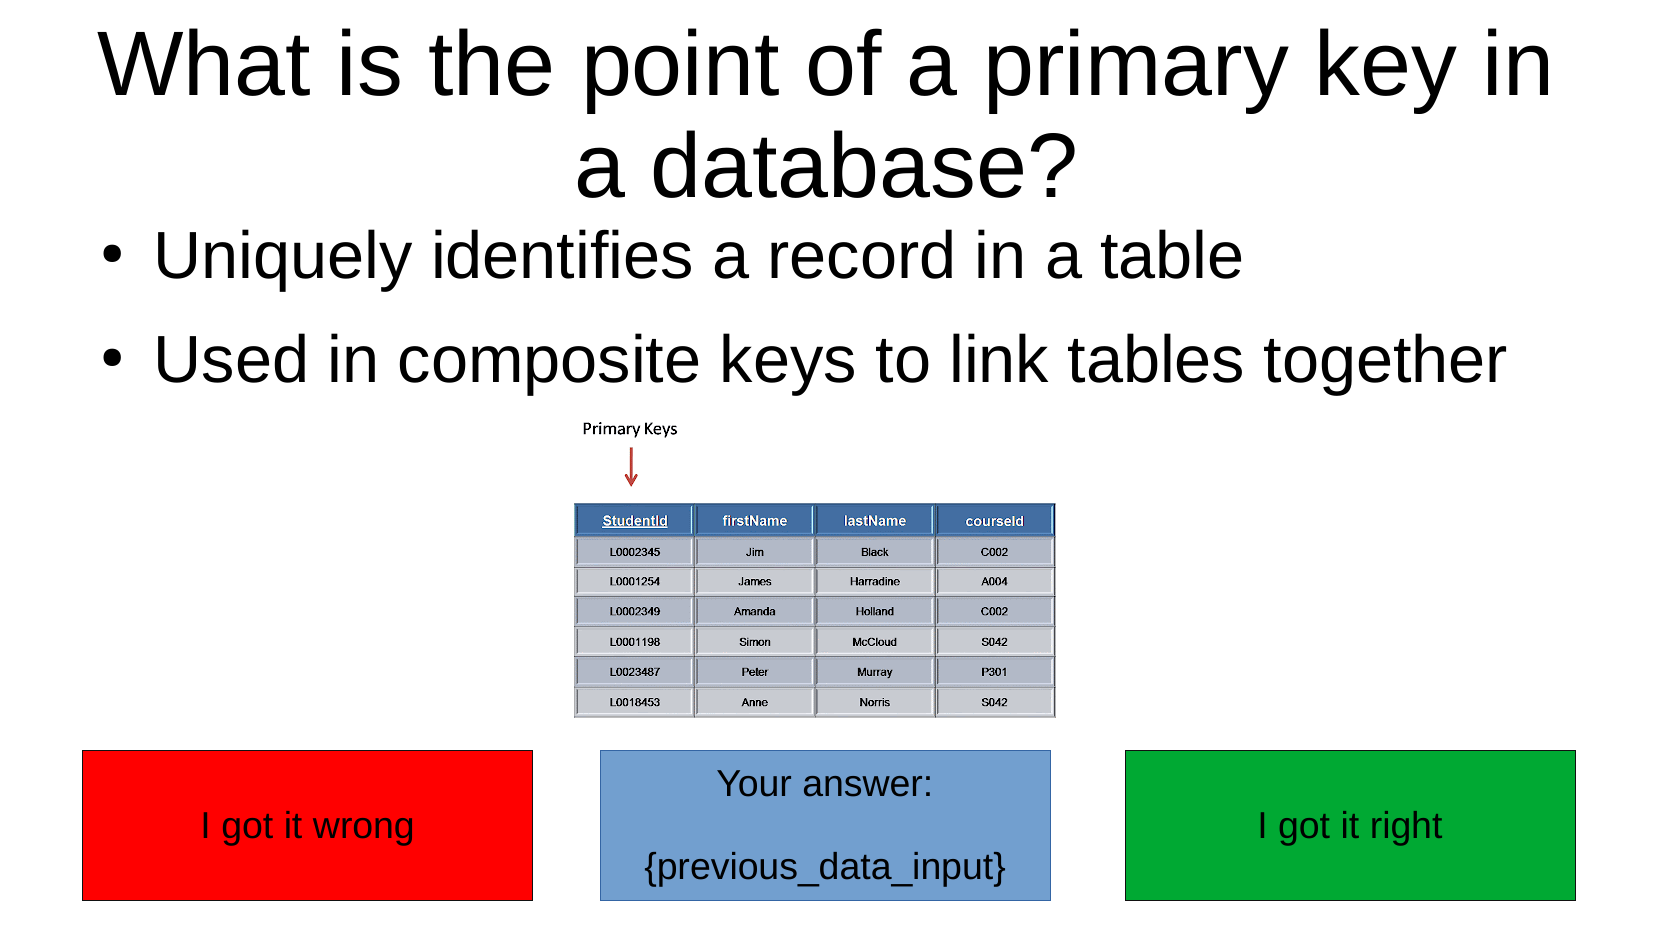

# What is the point of a primary key in a database?
Uniquely identifies a record in a table
Used in composite keys to link tables together
I got it wrong
Your answer:
{previous_data_input}
I got it right